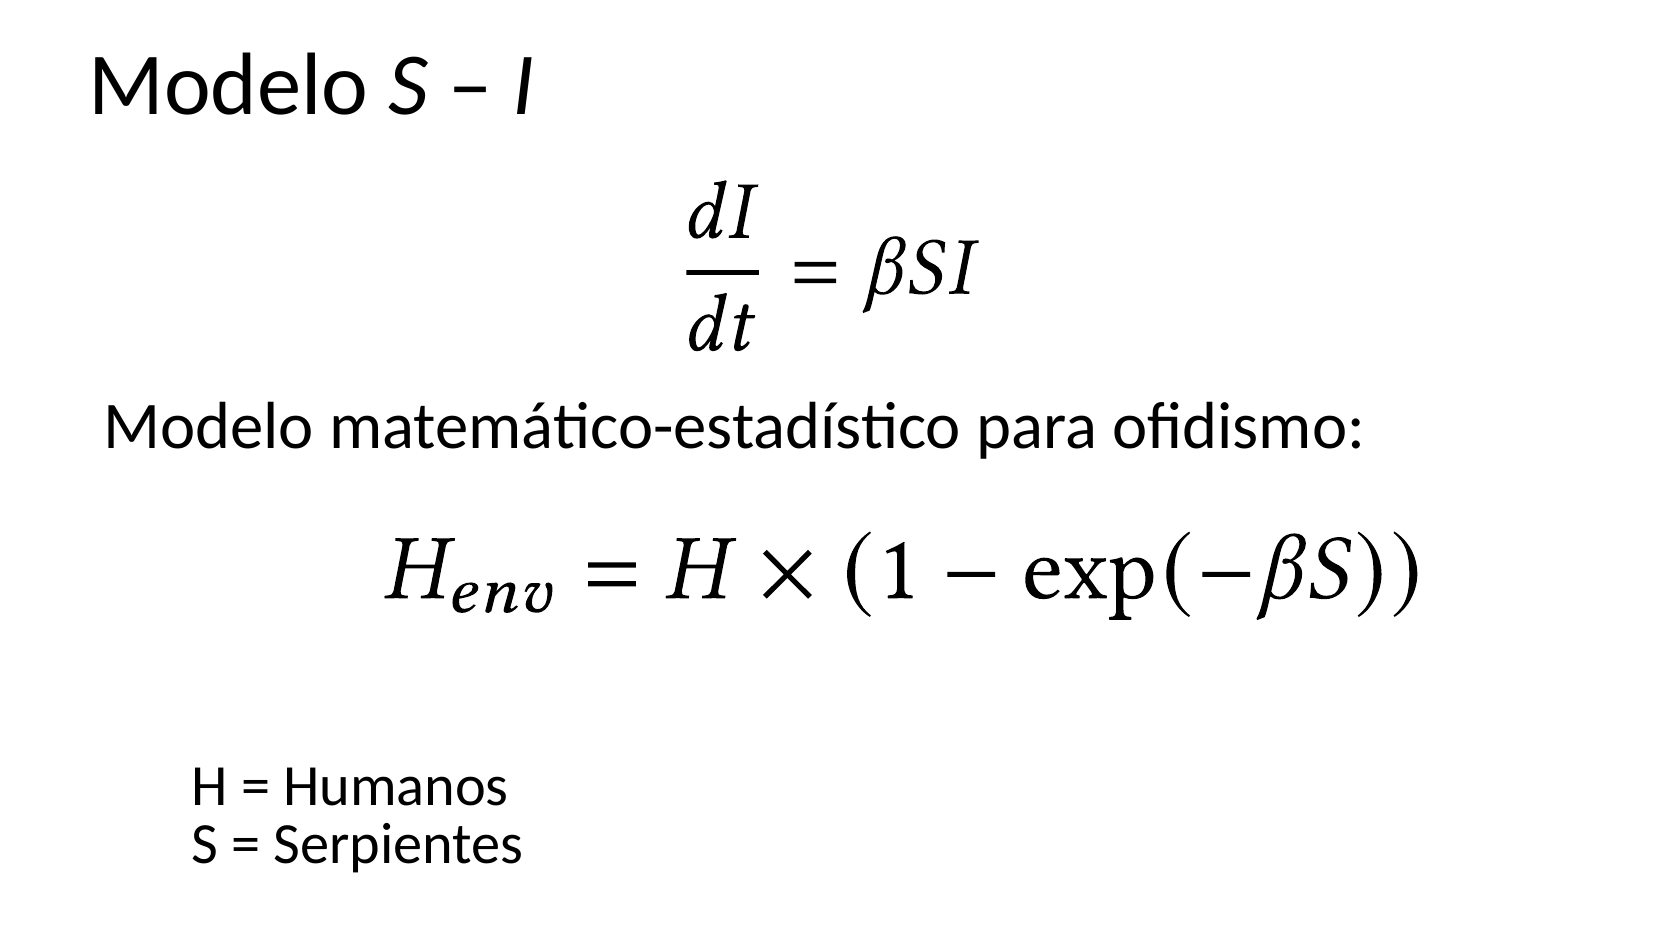

# Modelo S – I
Modelo matemático-estadístico para ofidismo:
H = Humanos
S = Serpientes